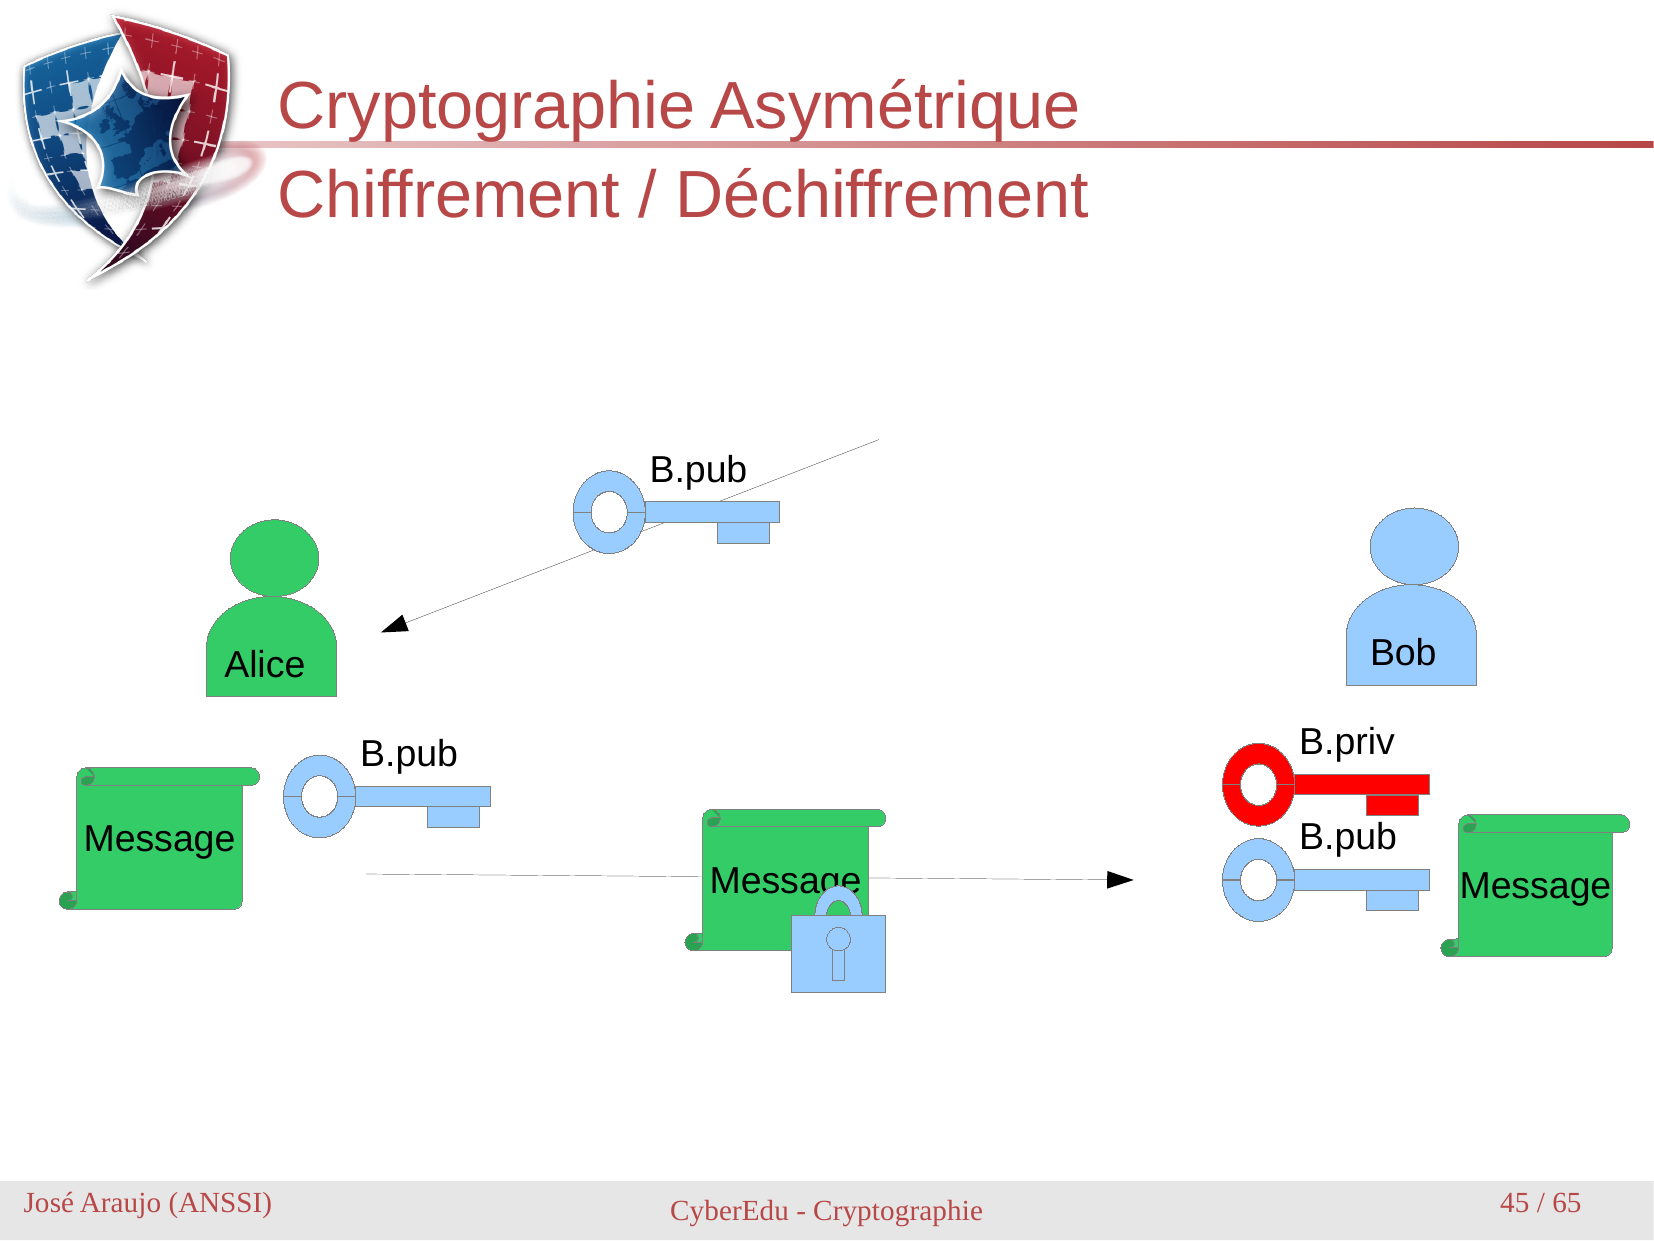

# Cryptographie Asymétrique Chiffrement / Déchiffrement
B.pub
Bob
Alice
B.priv
B.pub
Message
Message
Message
B.pub